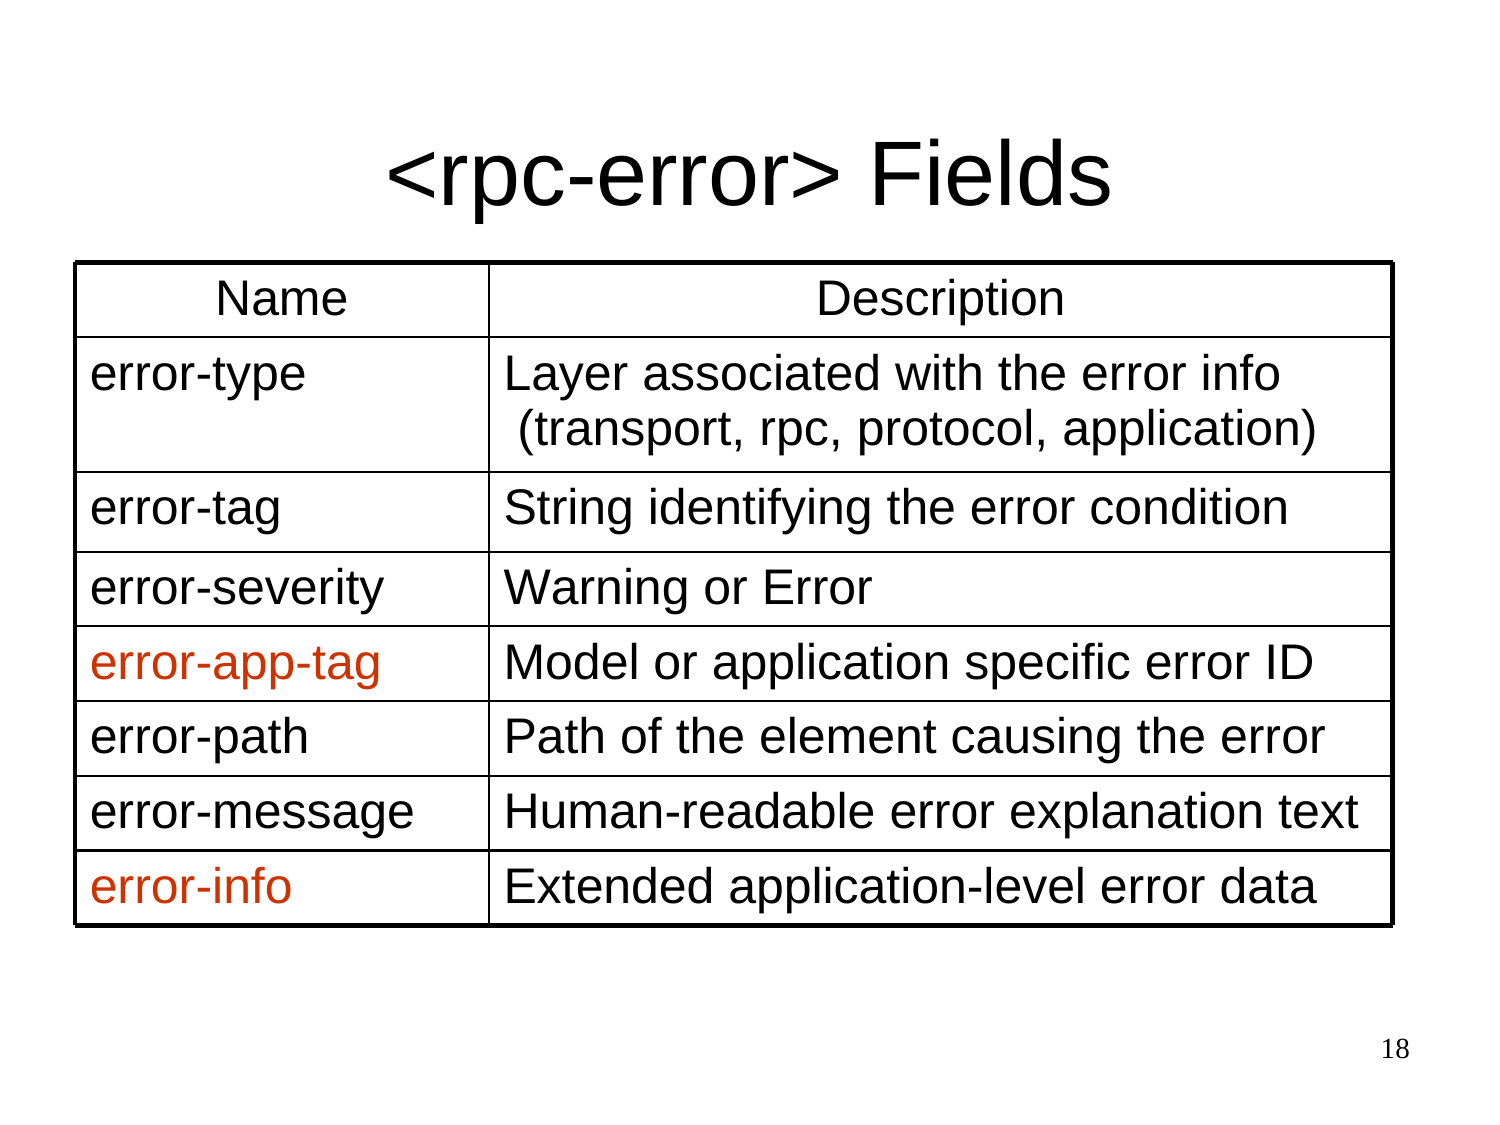

# <rpc-error> Fields
Name
Description
error-type
Layer associated with the error info
 (transport, rpc, protocol, application)
error-tag
String identifying the error condition
error-severity
Warning or Error
error-app-tag
Model or application specific error ID
error-path
Path of the element causing the error
error-message
Human-readable error explanation text
error-info
Extended application-level error data
18